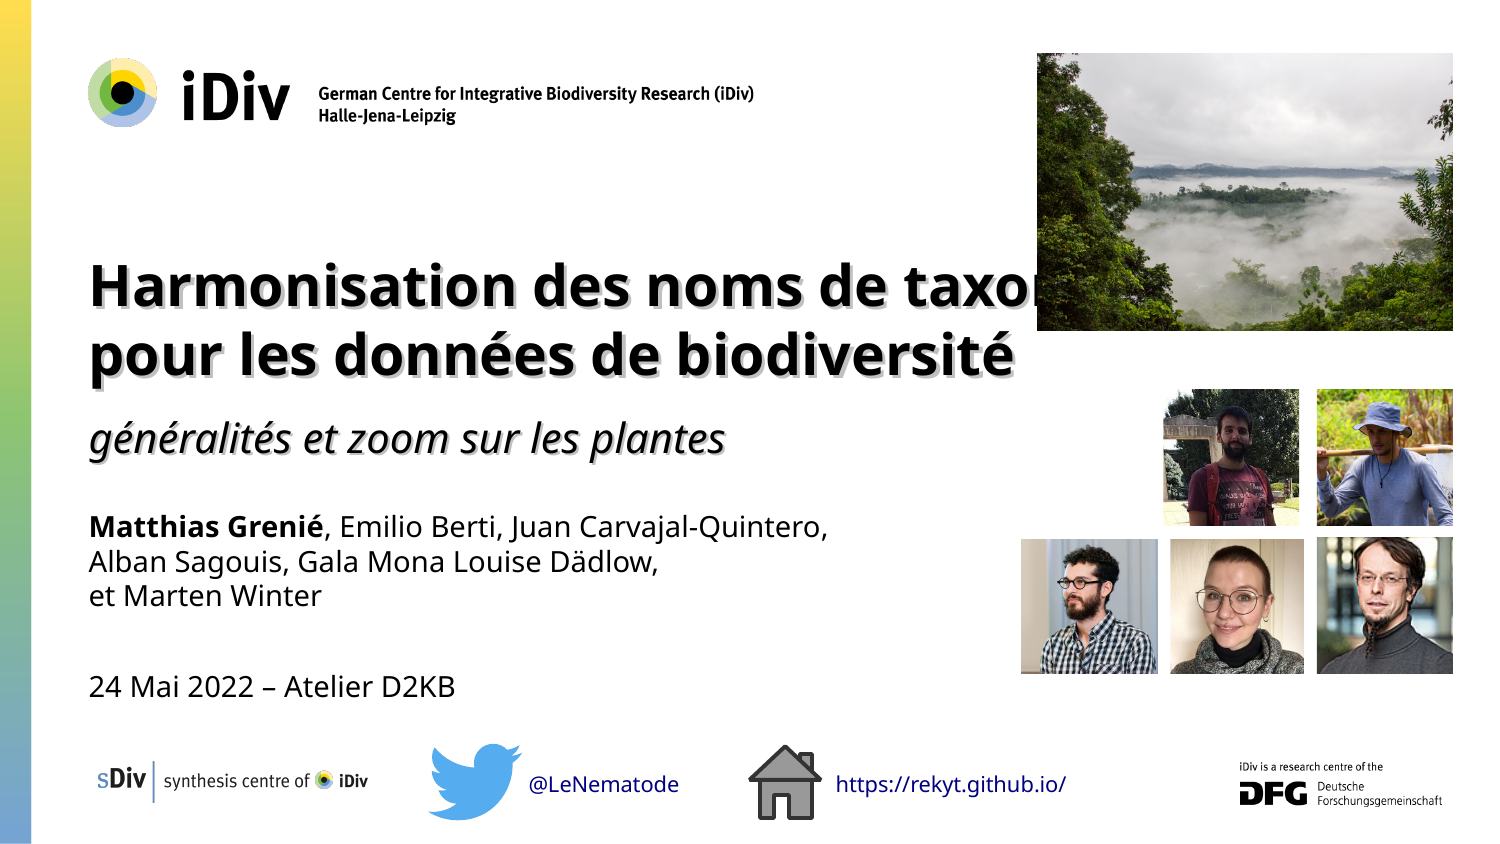

Harmonisation des noms de taxons pour les données de biodiversité
# généralités et zoom sur les plantes
Matthias Grenié, Emilio Berti, Juan Carvajal-Quintero,
Alban Sagouis, Gala Mona Louise Dädlow,
et Marten Winter
24 Mai 2022 – Atelier D2KB
https://rekyt.github.io/
@LeNematode